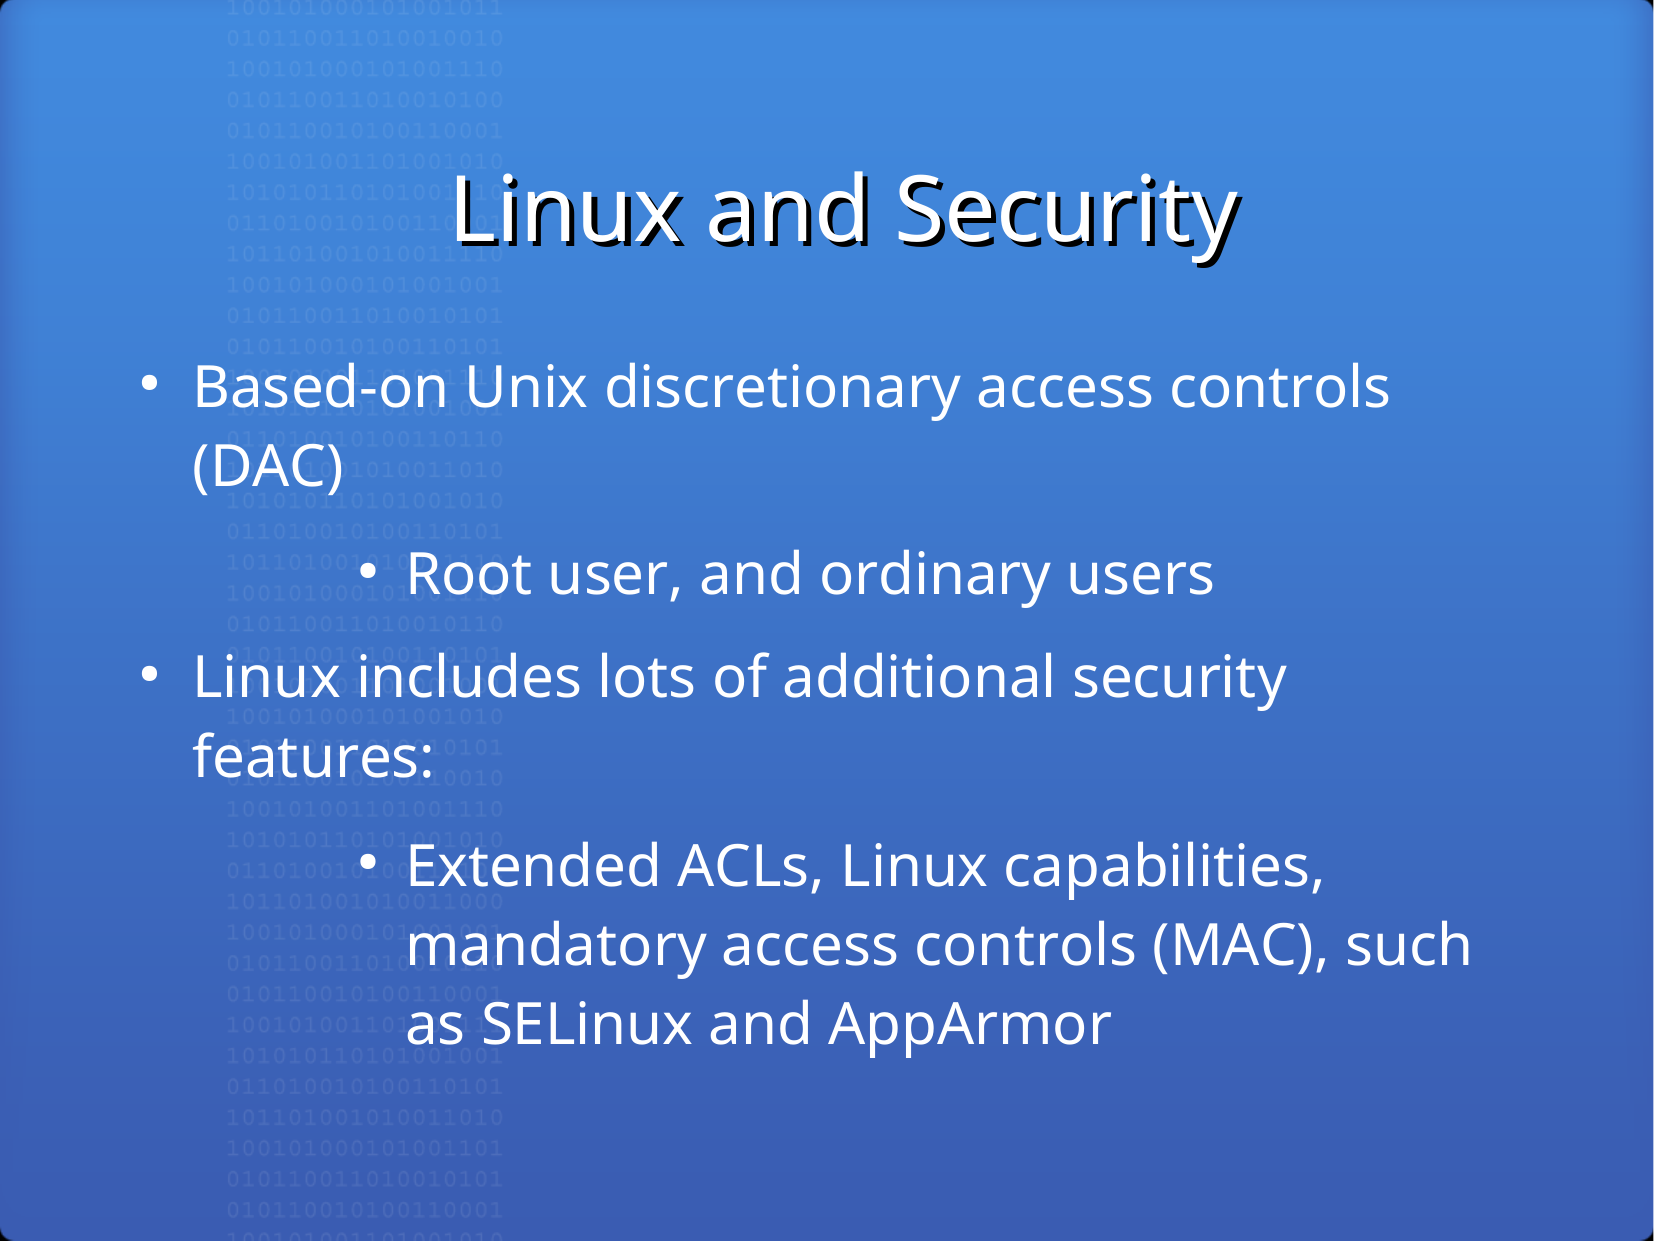

# Linux and Security
Based-on Unix discretionary access controls (DAC)
Root user, and ordinary users
Linux includes lots of additional security features:
Extended ACLs, Linux capabilities, mandatory access controls (MAC), such as SELinux and AppArmor